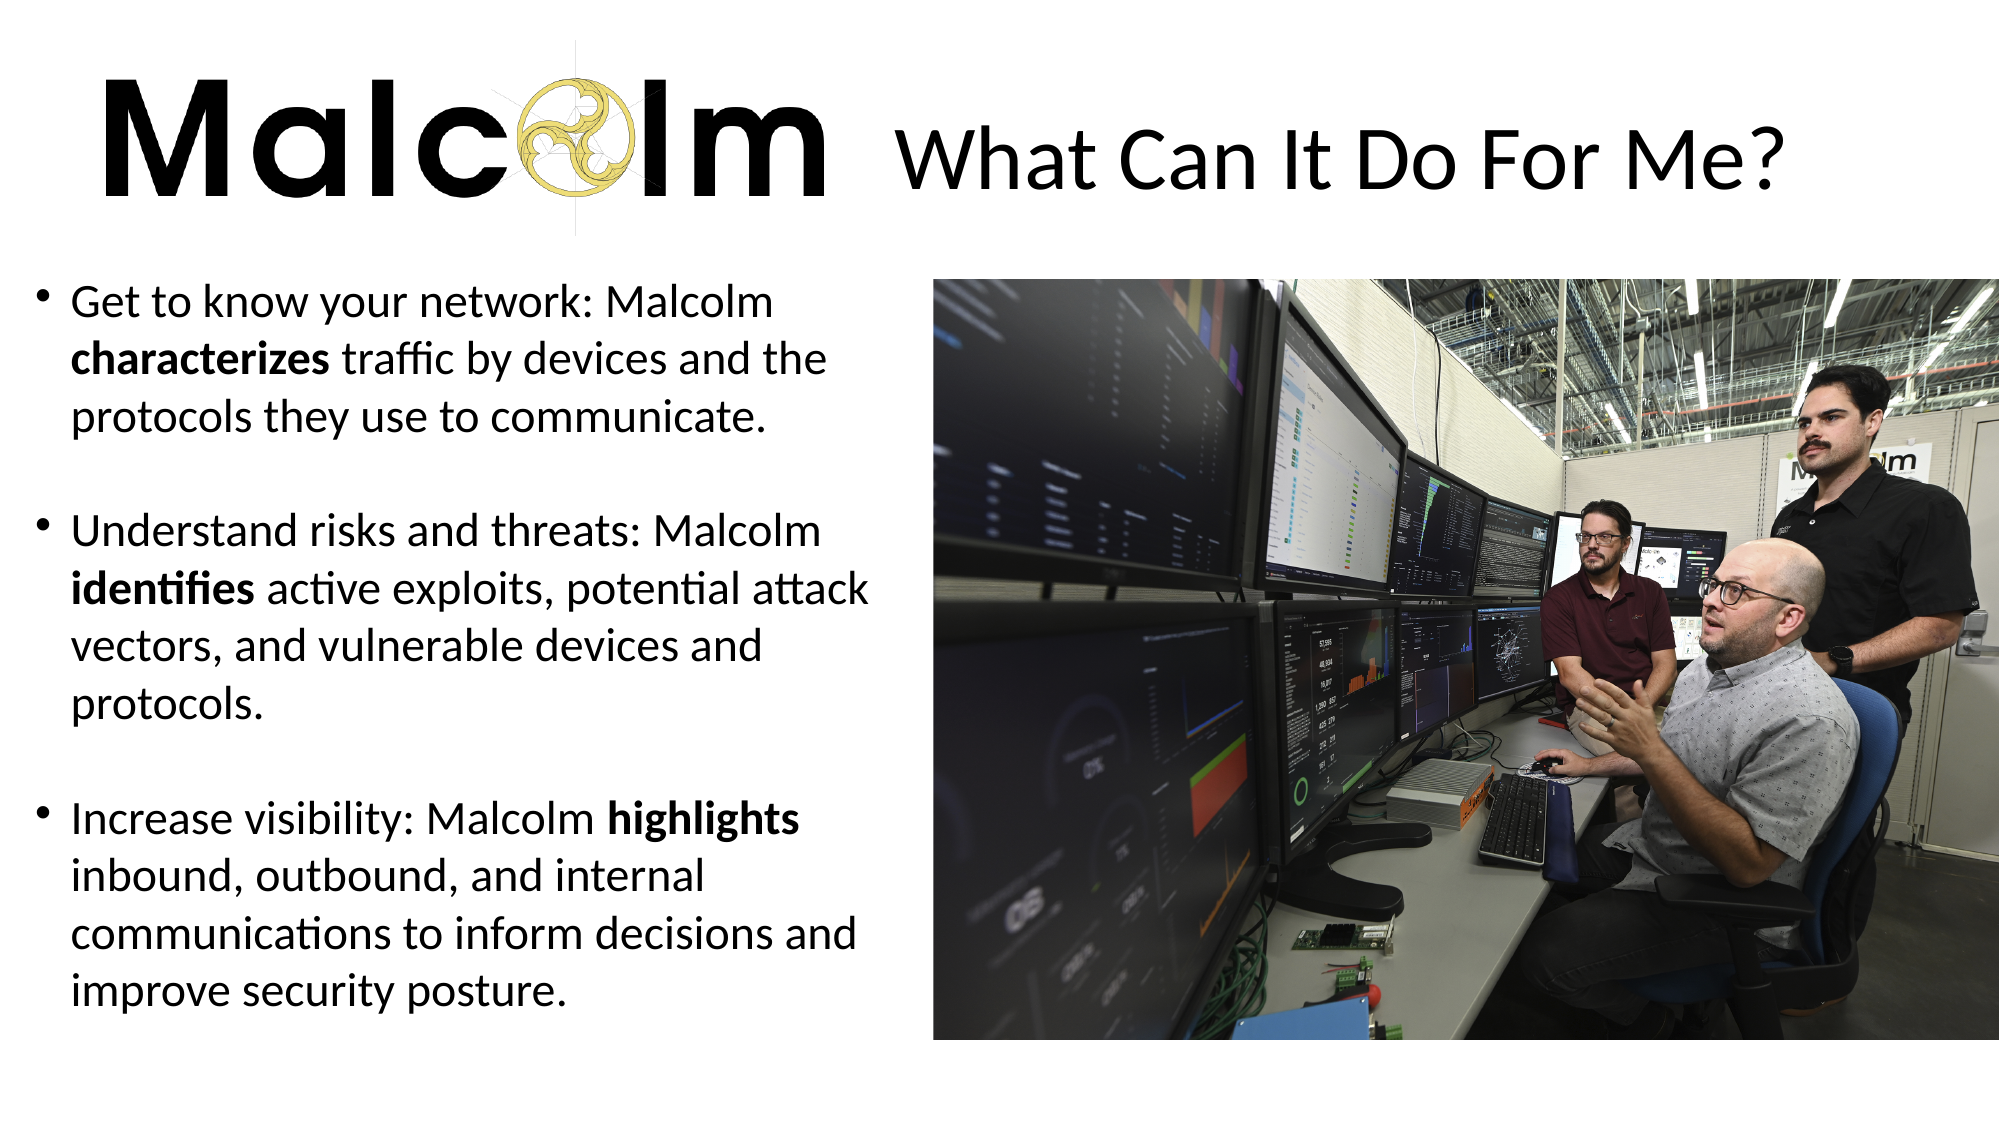

# What Can It Do For Me?
Get to know your network: Malcolm characterizes traffic by devices and the protocols they use to communicate.
Understand risks and threats: Malcolm identifies active exploits, potential attack vectors, and vulnerable devices and protocols.
Increase visibility: Malcolm highlights inbound, outbound, and internal communications to inform decisions and improve security posture.